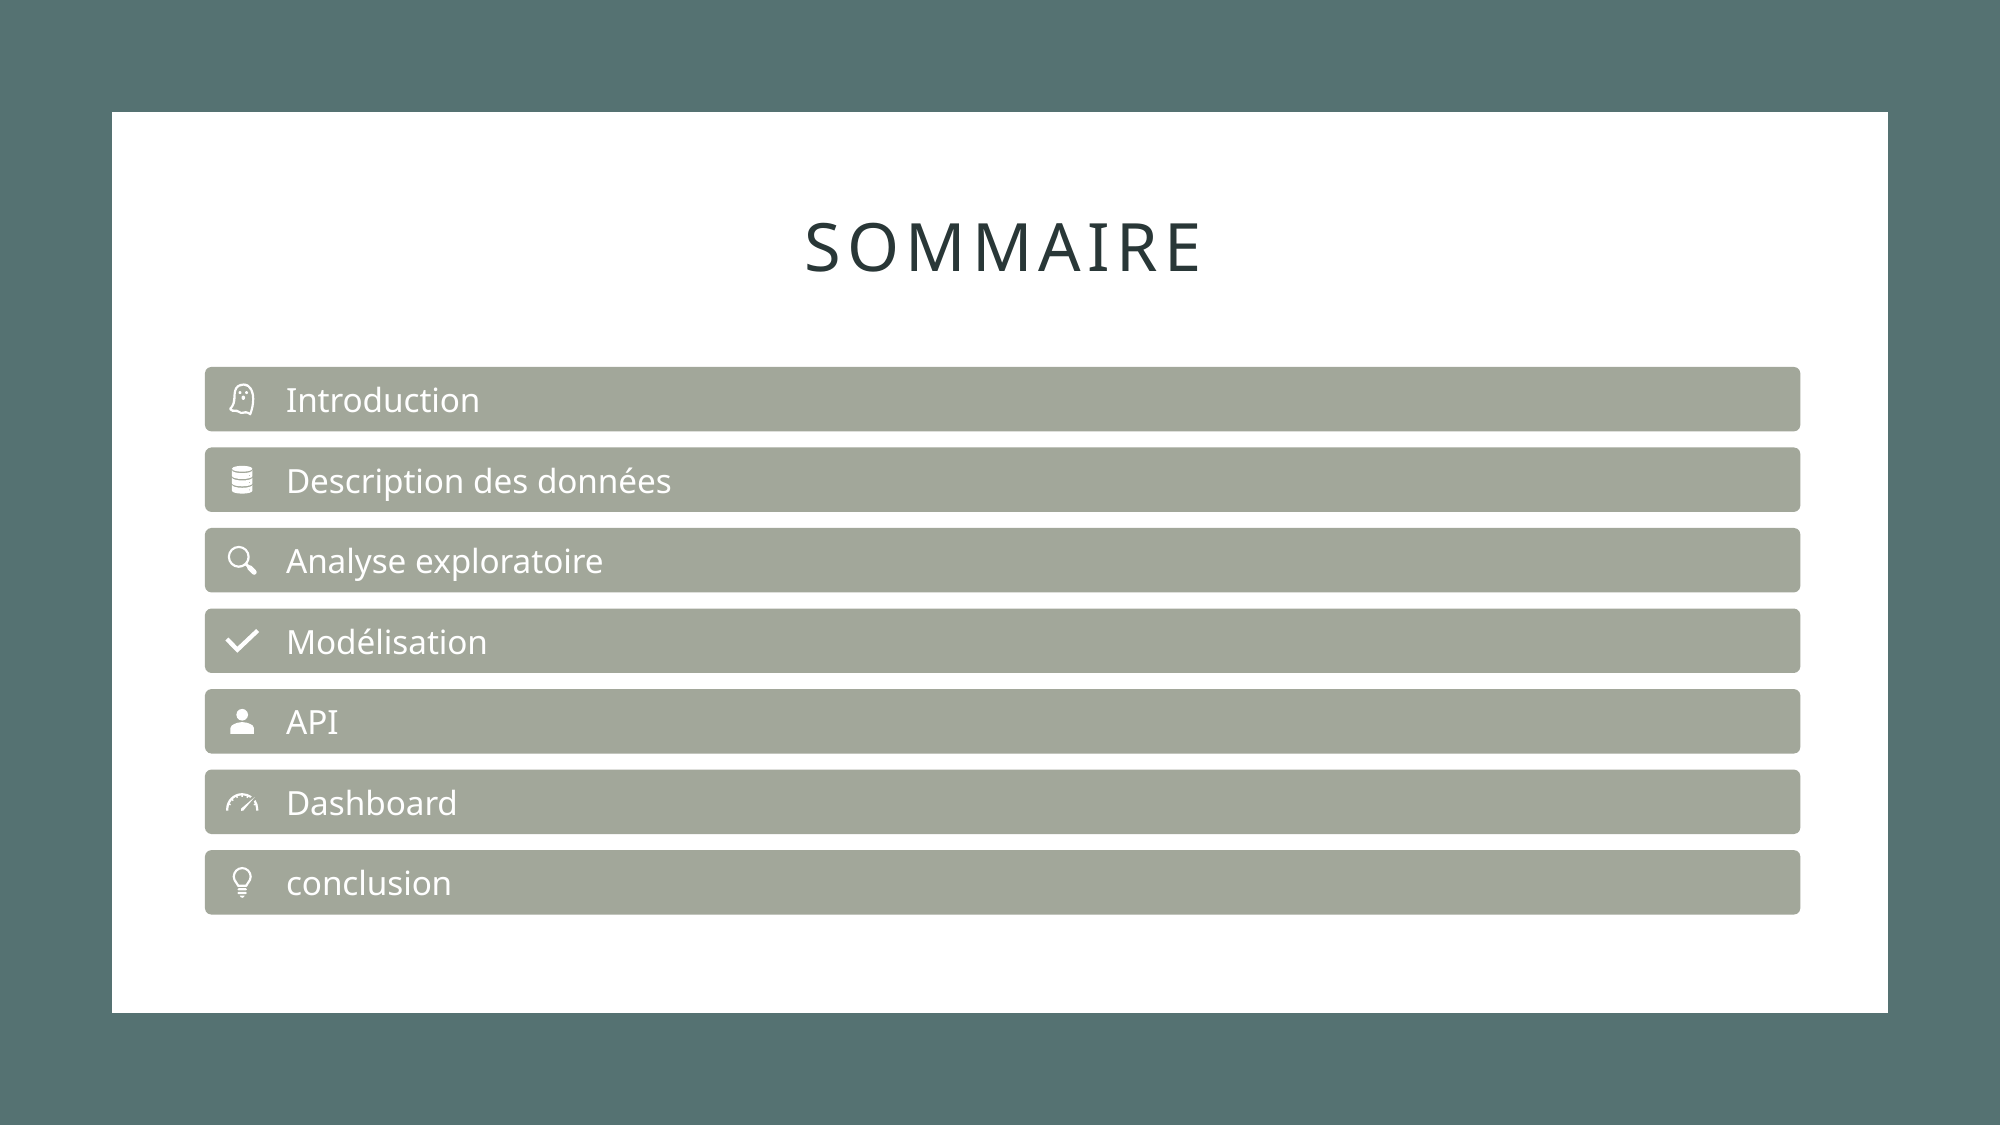

# sommaire
Introduction
Description des données
Analyse exploratoire
Modélisation
API
Dashboard
conclusion